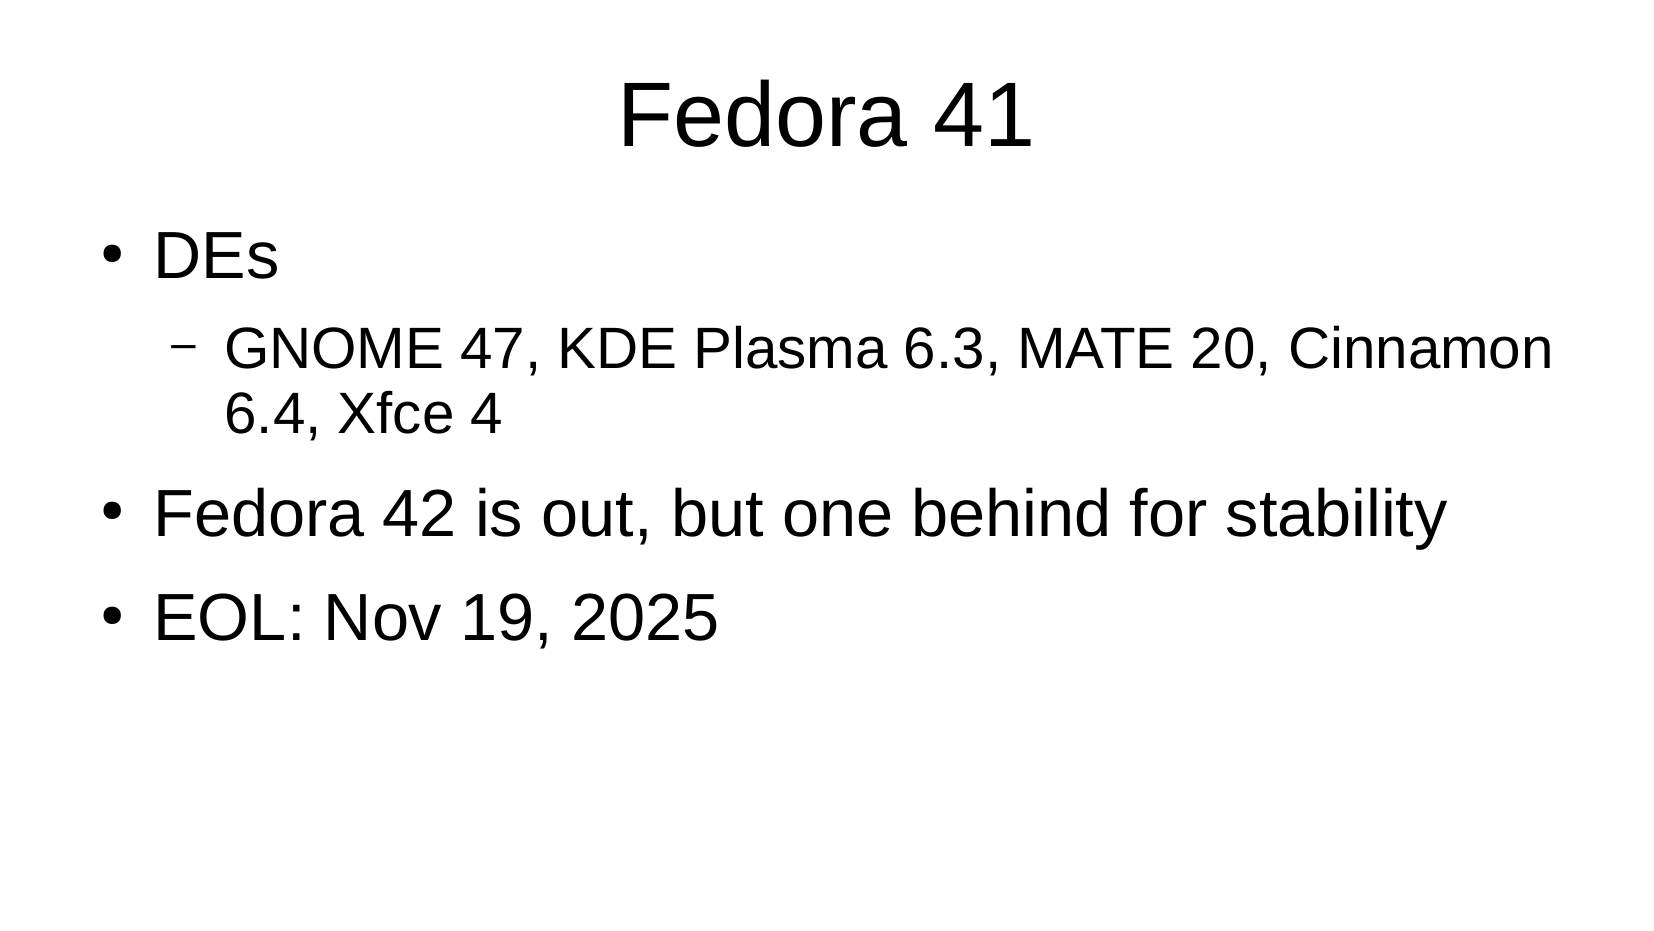

# Fedora 41
DEs
GNOME 47, KDE Plasma 6.3, MATE 20, Cinnamon 6.4, Xfce 4
Fedora 42 is out, but one behind for stability
EOL: Nov 19, 2025